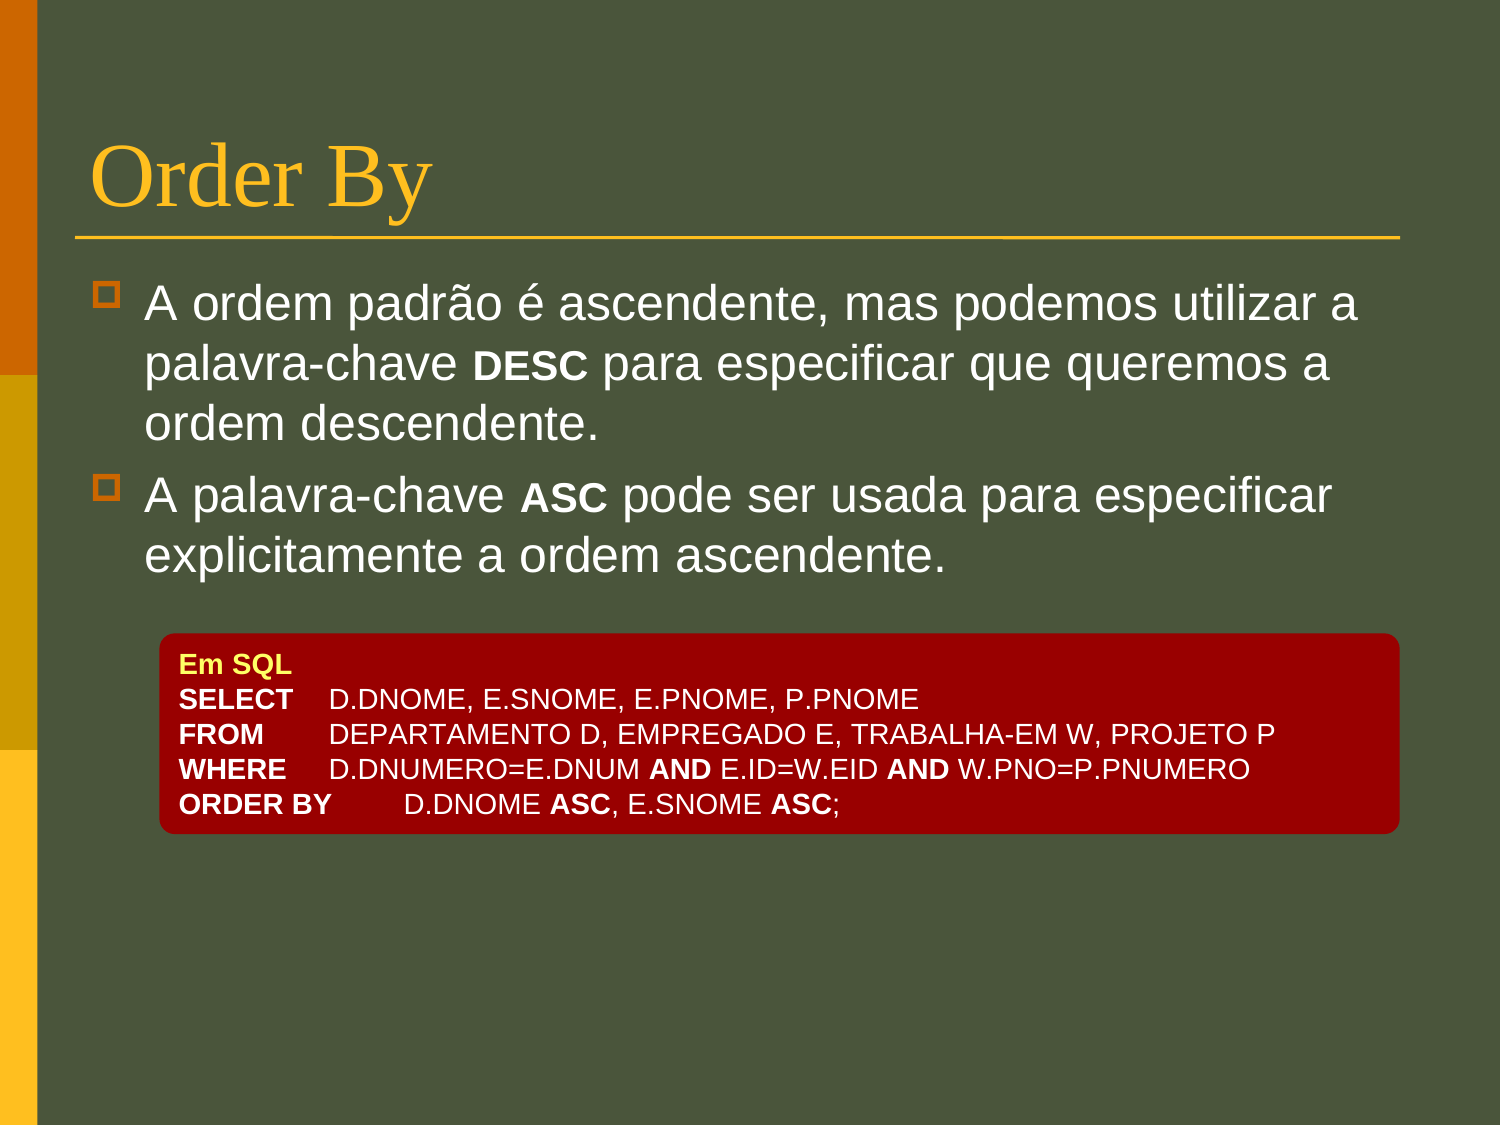

# Order By
A ordem padrão é ascendente, mas podemos utilizar a palavra-chave DESC para especificar que queremos a ordem descendente.
A palavra-chave ASC pode ser usada para especificar explicitamente a ordem ascendente.
Em SQL
SELECT	D.DNOME, E.SNOME, E.PNOME, P.PNOME
FROM	DEPARTAMENTO D, EMPREGADO E, TRABALHA-EM W, PROJETO P
WHERE	D.DNUMERO=E.DNUM AND E.ID=W.EID AND W.PNO=P.PNUMERO
ORDER BY	D.DNOME ASC, E.SNOME ASC;